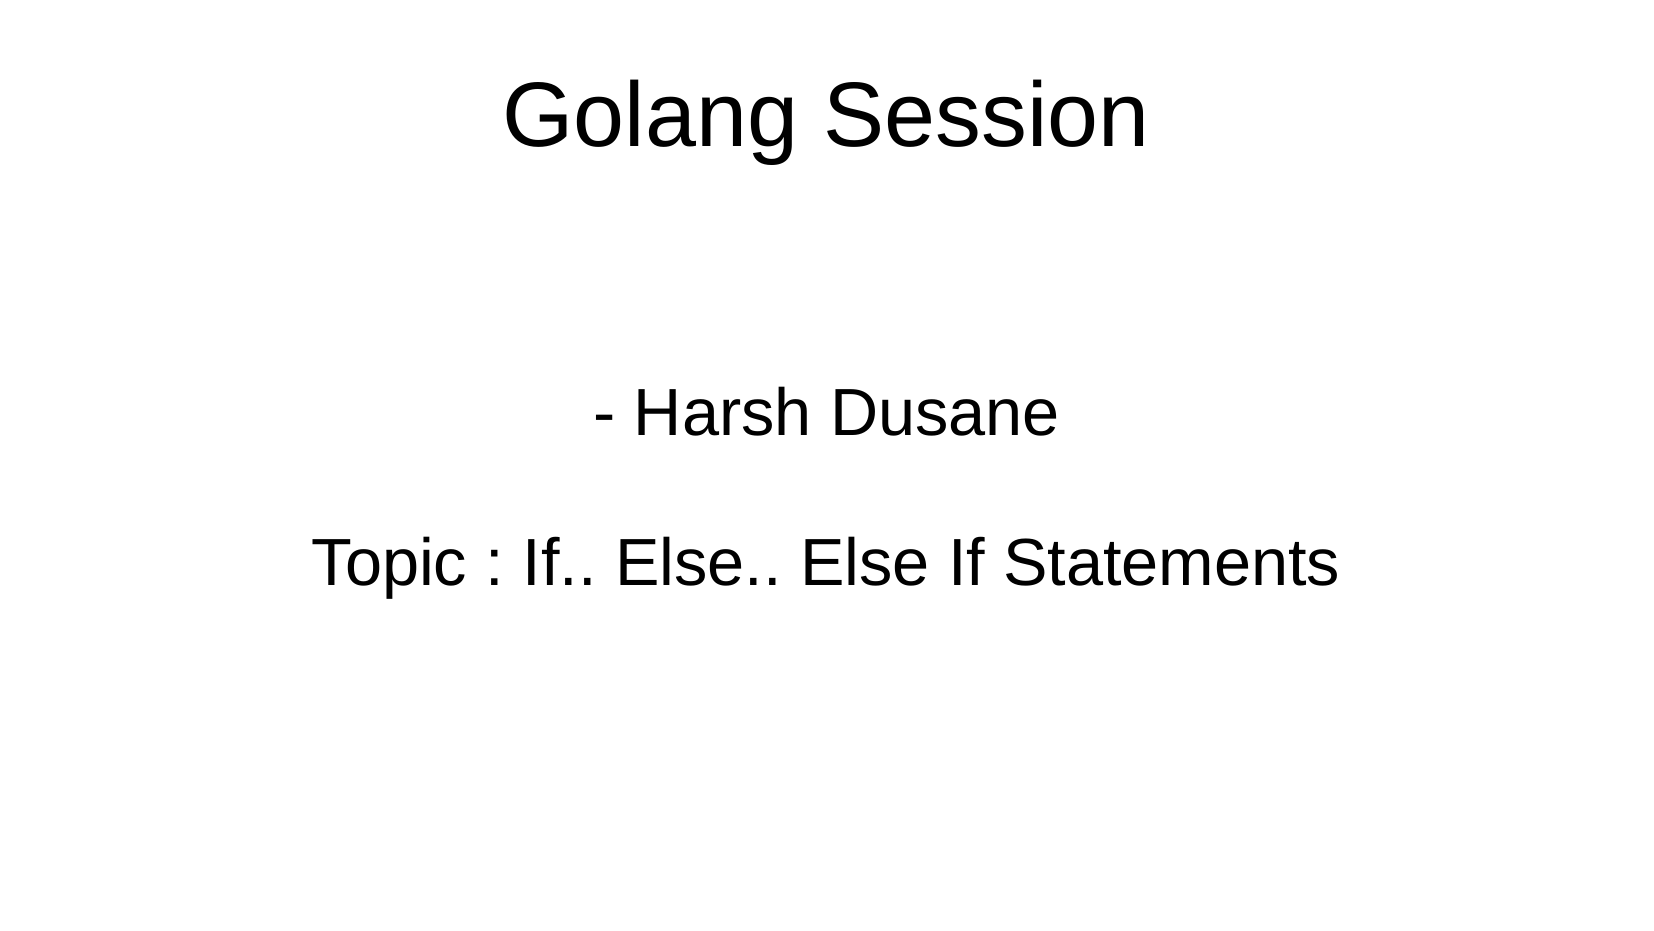

# Golang Session
- Harsh Dusane
Topic : If.. Else.. Else If Statements